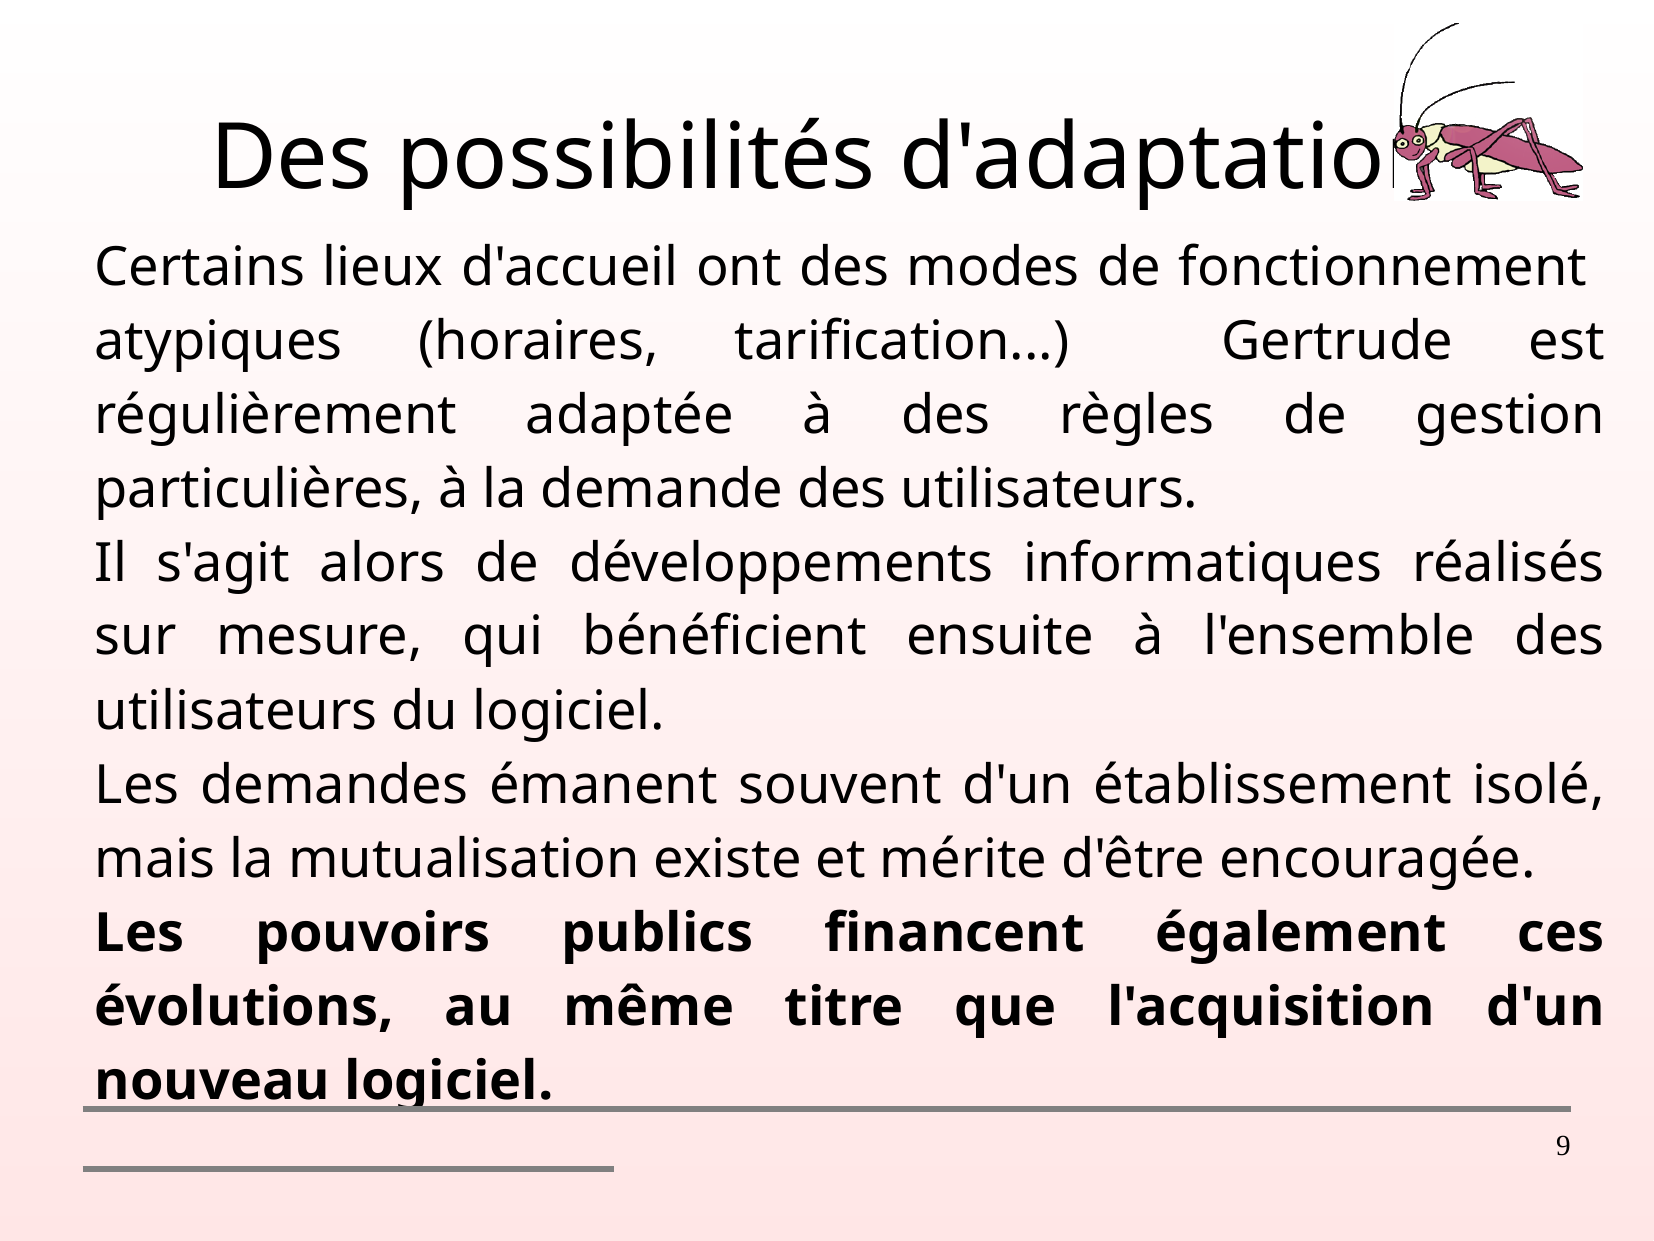

# Des possibilités d'adaptation
Certains lieux d'accueil ont des modes de fonctionnement atypiques (horaires, tarification...) Gertrude est régulièrement adaptée à des règles de gestion particulières, à la demande des utilisateurs.
Il s'agit alors de développements informatiques réalisés sur mesure, qui bénéficient ensuite à l'ensemble des utilisateurs du logiciel.
Les demandes émanent souvent d'un établissement isolé, mais la mutualisation existe et mérite d'être encouragée.
Les pouvoirs publics financent également ces évolutions, au même titre que l'acquisition d'un nouveau logiciel.
9